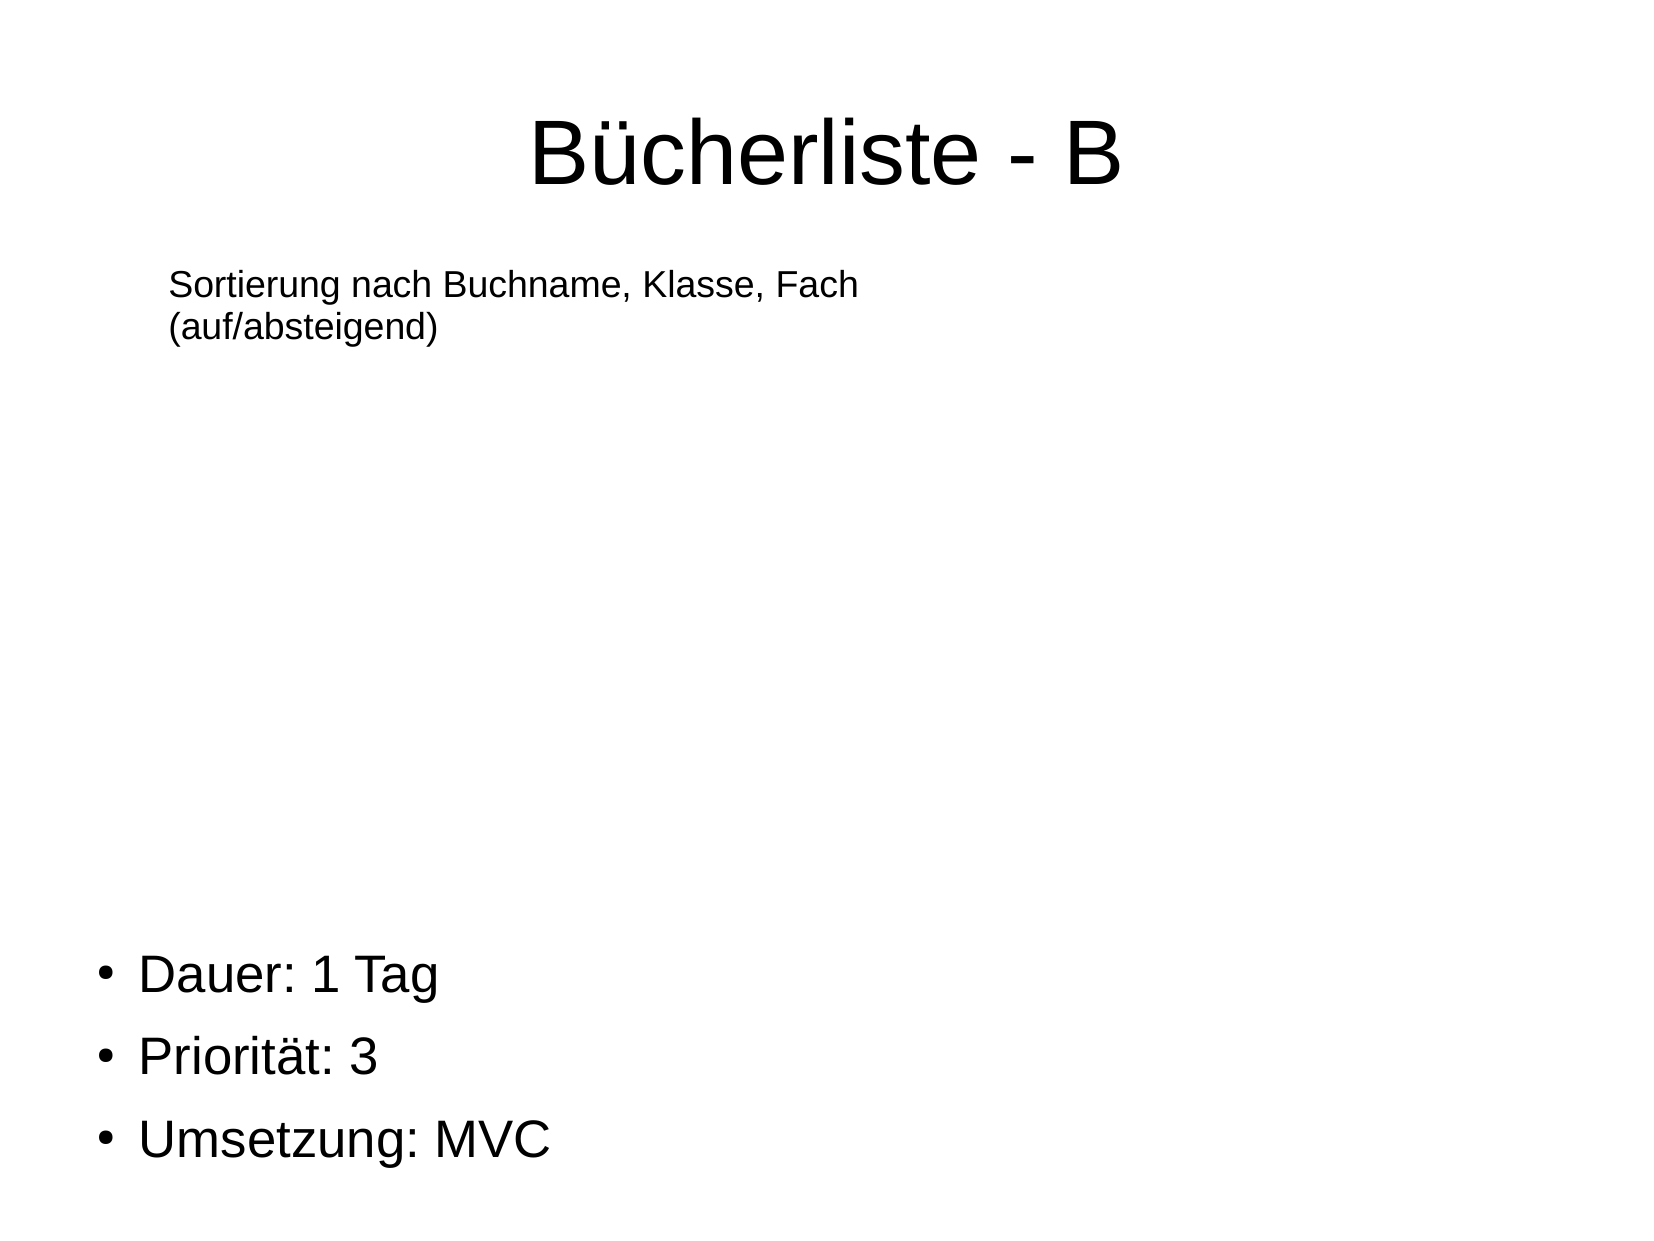

# Bücherliste - B
Sortierung nach Buchname, Klasse, Fach (auf/absteigend)
Dauer: 1 Tag
Priorität: 3
Umsetzung: MVC